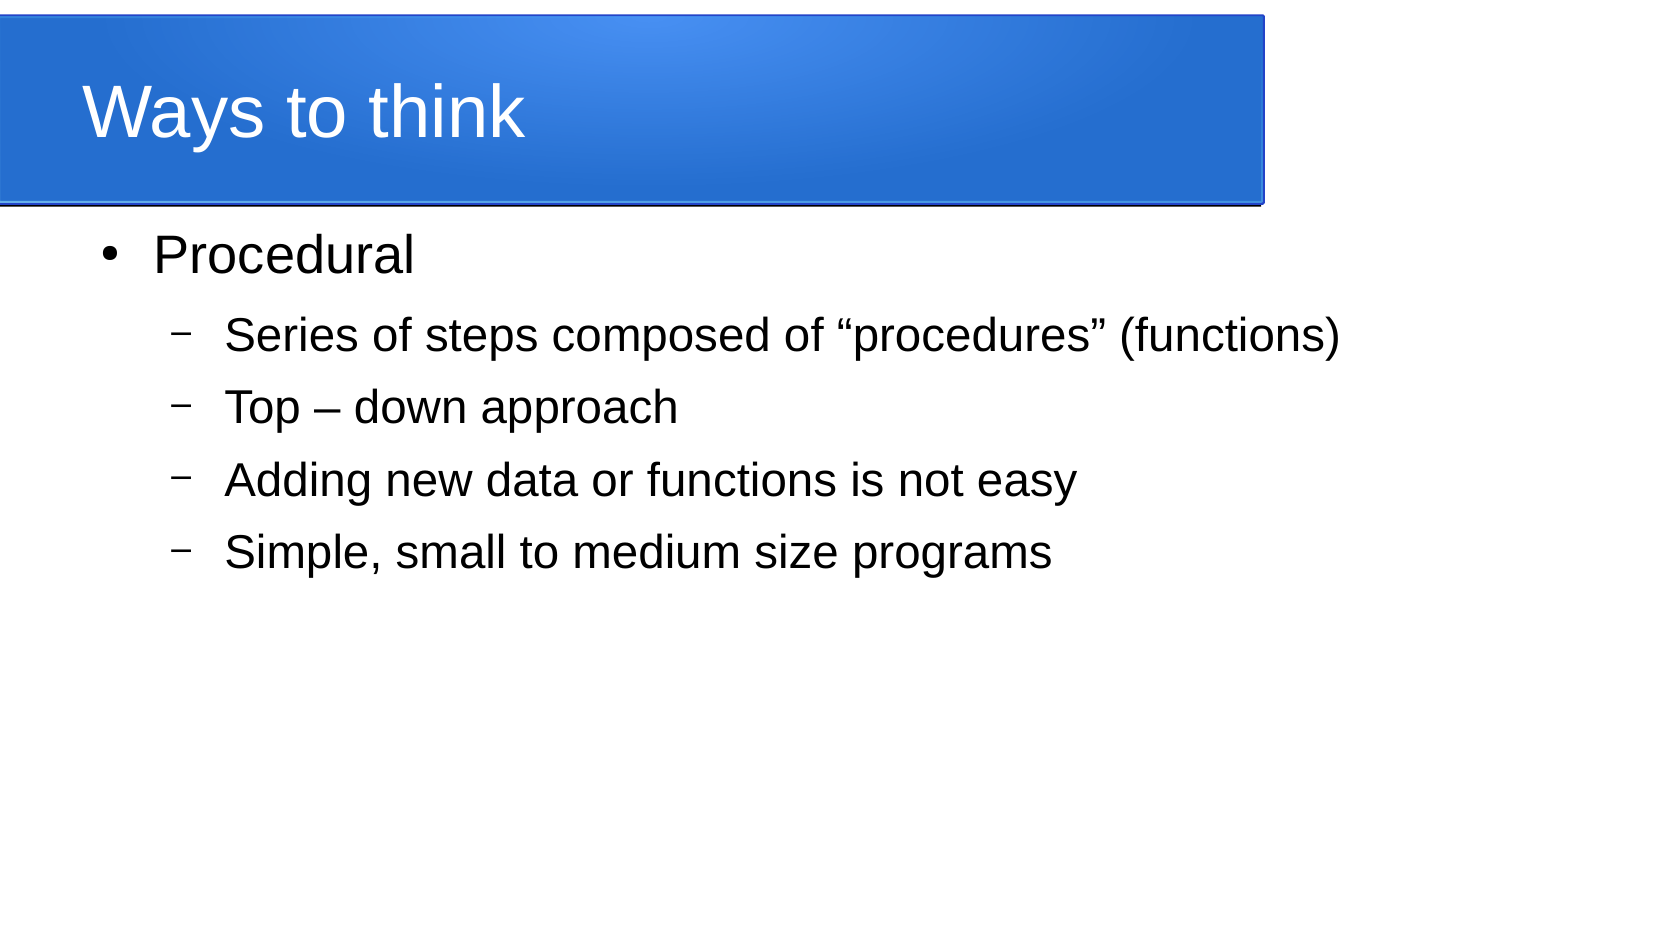

# Ways to think
Procedural
Series of steps composed of “procedures” (functions)
Top – down approach
Adding new data or functions is not easy
Simple, small to medium size programs